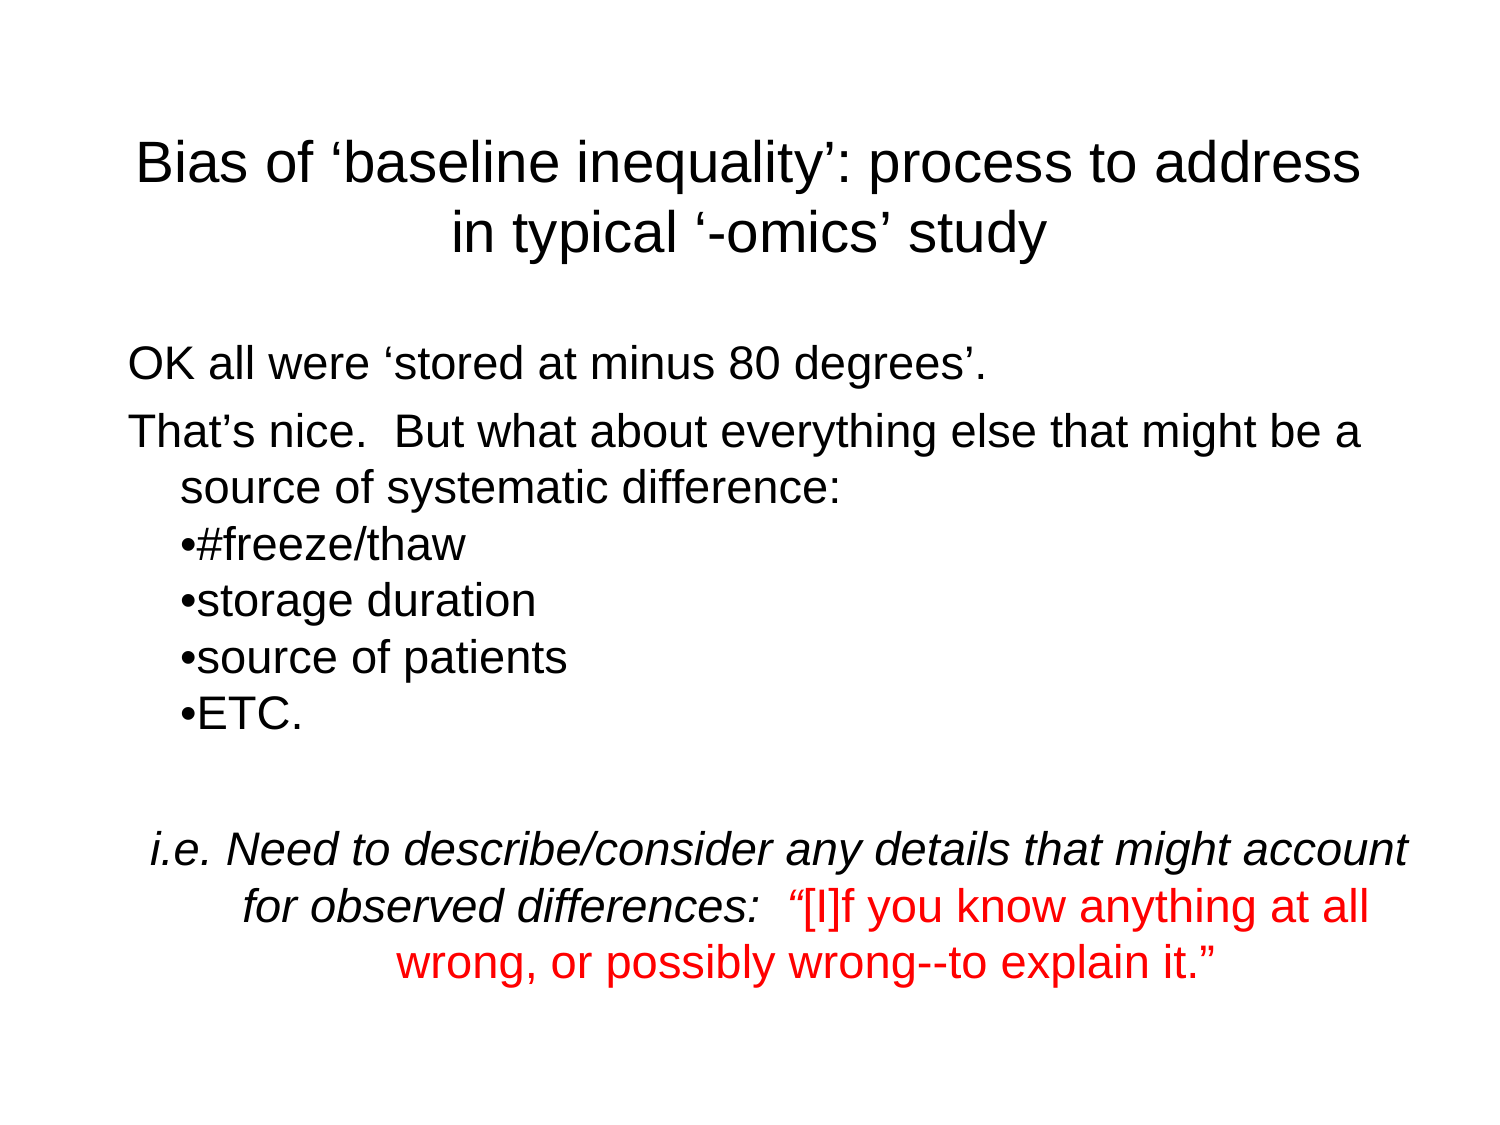

# Bias of ‘baseline inequality’: process to address in typical ‘-omics’ study
OK all were ‘stored at minus 80 degrees’.
That’s nice. But what about everything else that might be a source of systematic difference:
•#freeze/thaw
•storage duration
•source of patients
•ETC.
i.e. Need to describe/consider any details that might account for observed differences: “[I]f you know anything at all wrong, or possibly wrong--to explain it.”